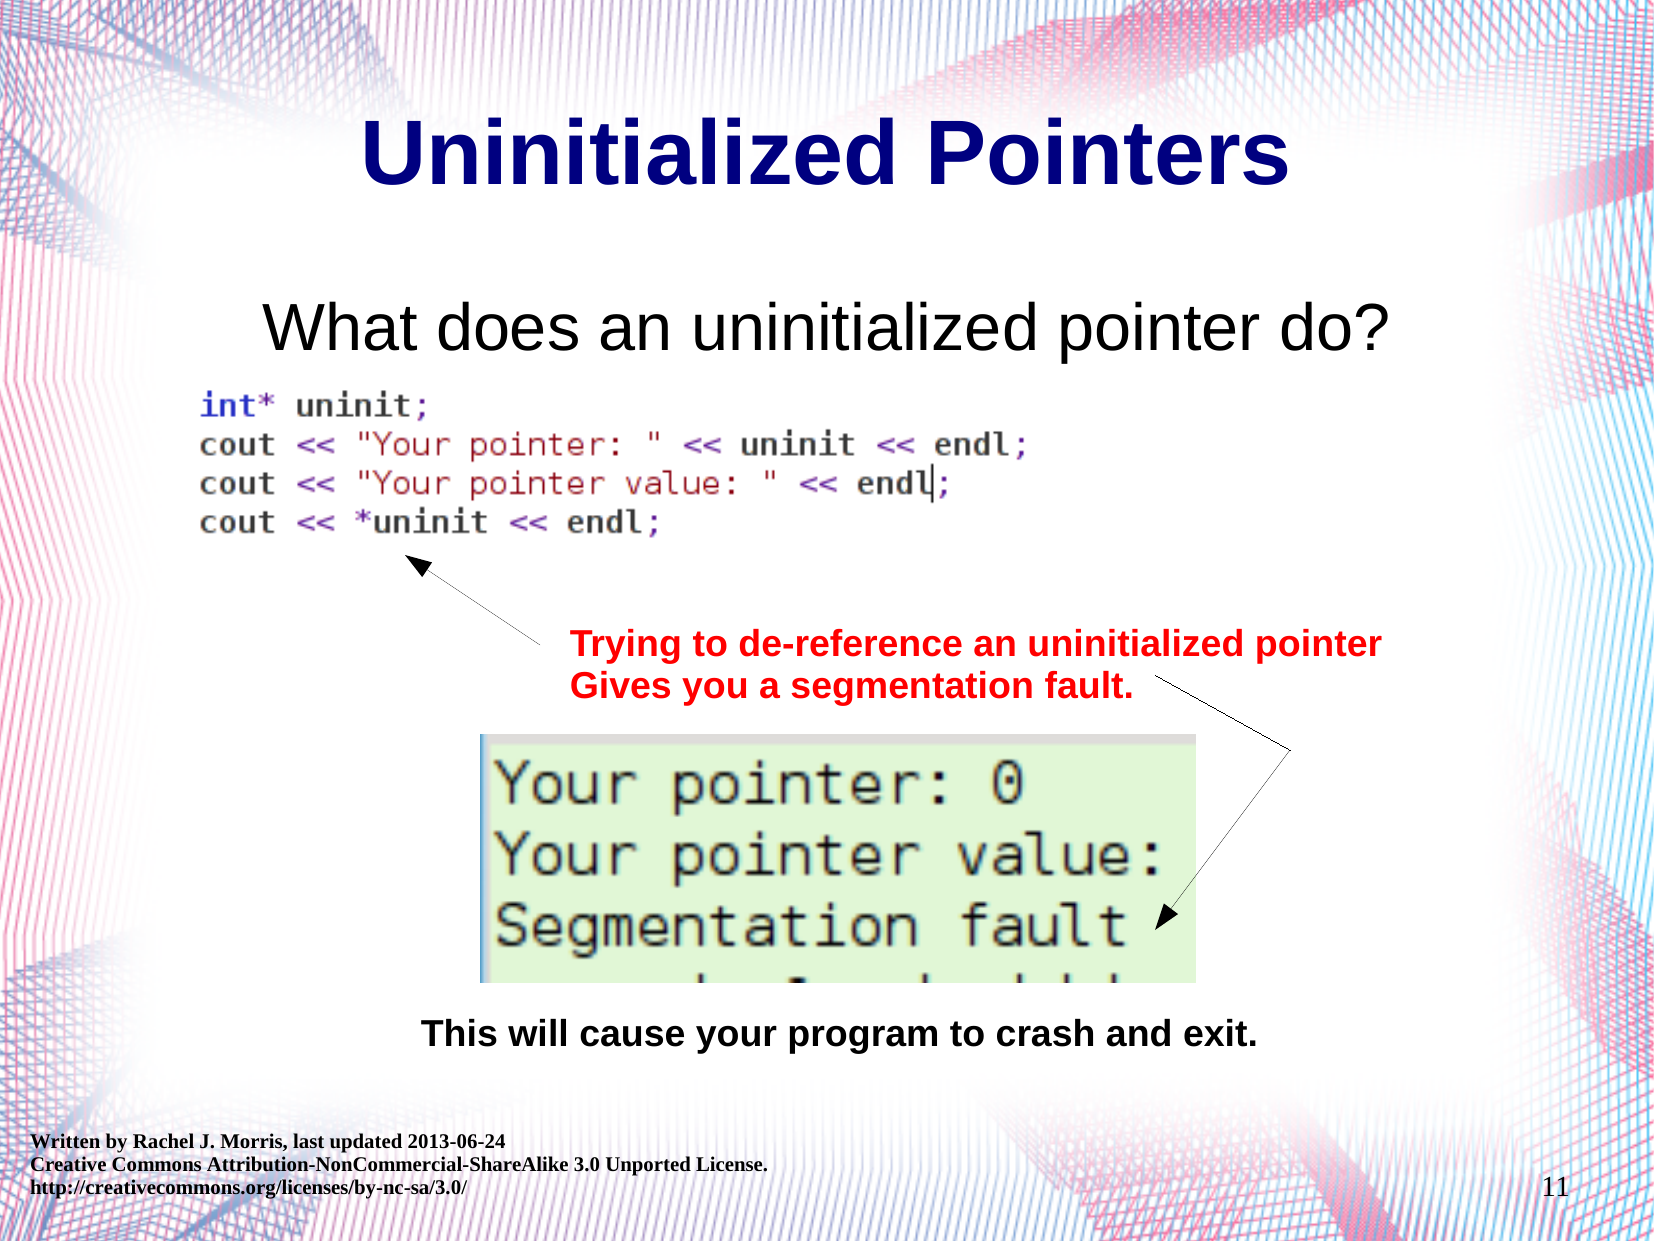

# Uninitialized Pointers
What does an uninitialized pointer do?
Trying to de-reference an uninitialized pointer
Gives you a segmentation fault.
This will cause your program to crash and exit.
11